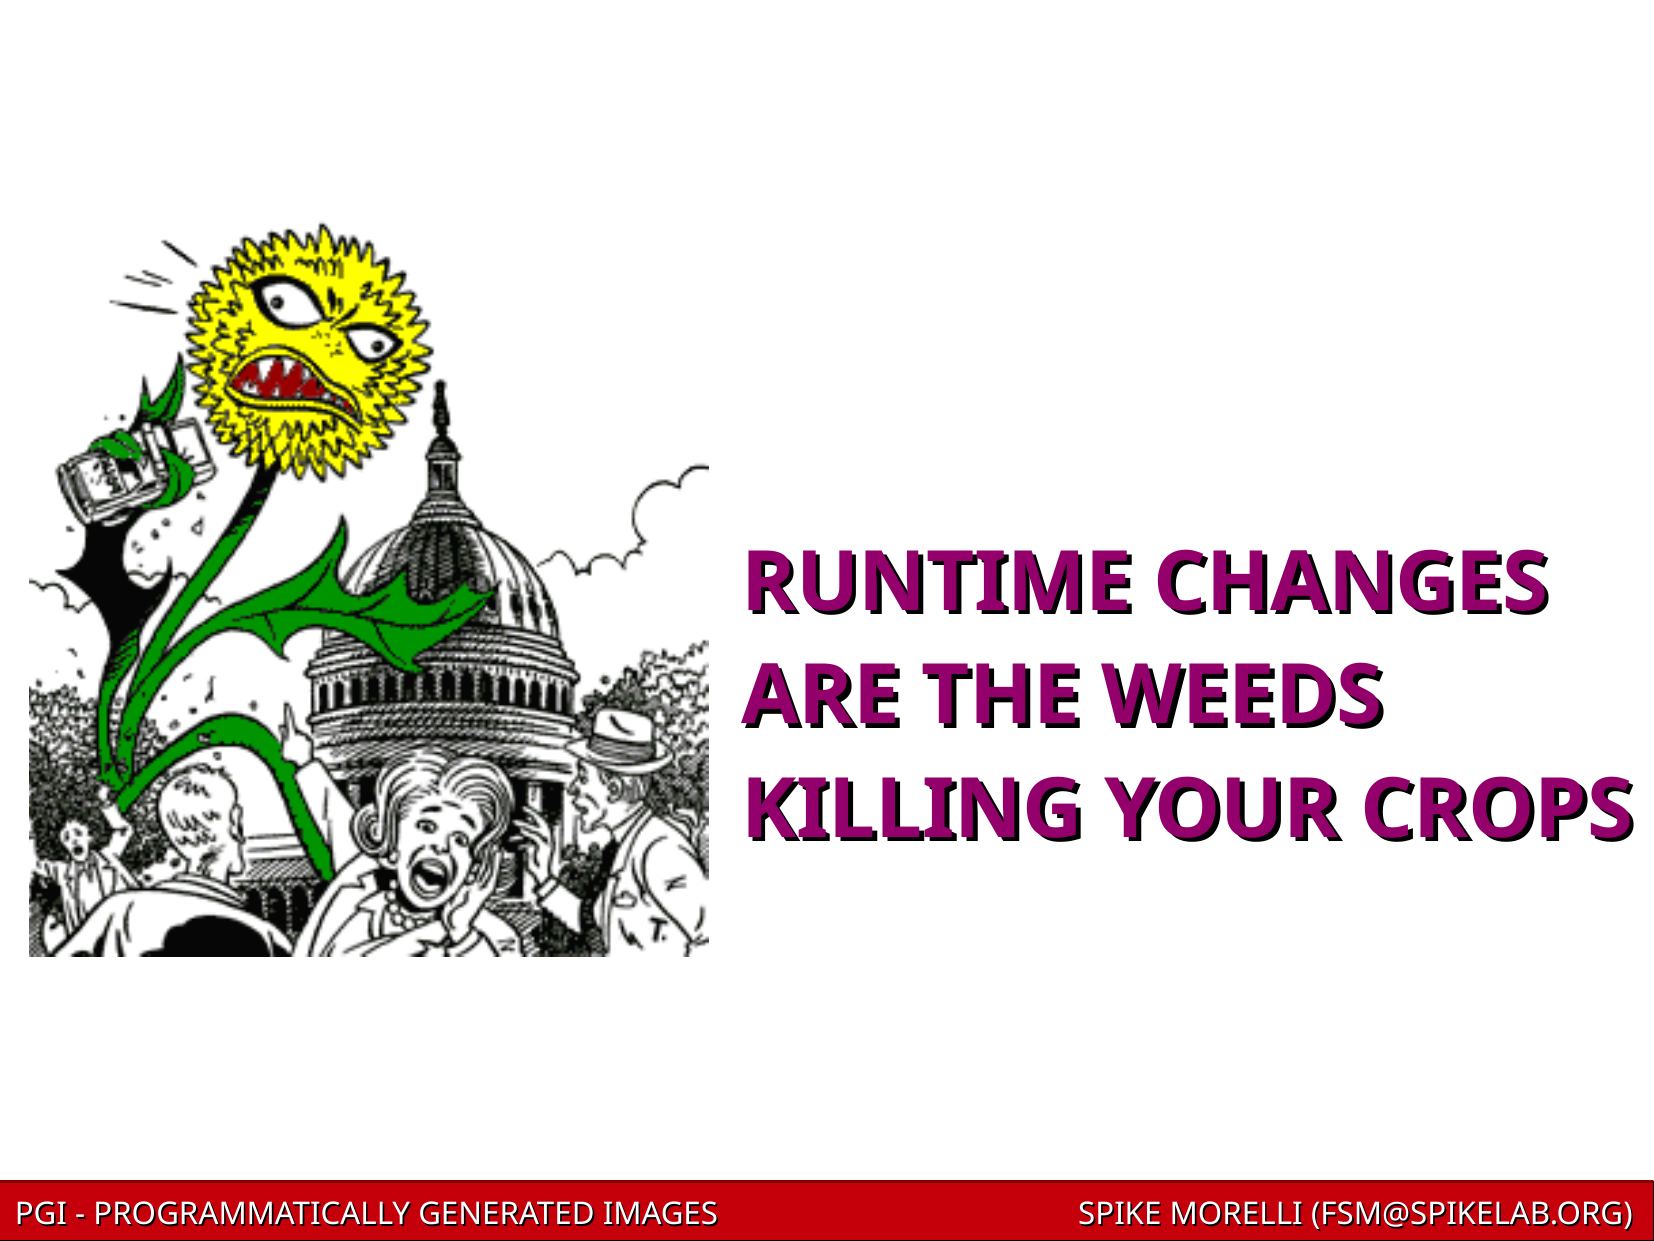

RUNTIME CHANGES
ARE THE WEEDS
KILLING YOUR CROPS
PGI - PROGRAMMATICALLY GENERATED IMAGES
SPIKE MORELLI (FSM@SPIKELAB.ORG)